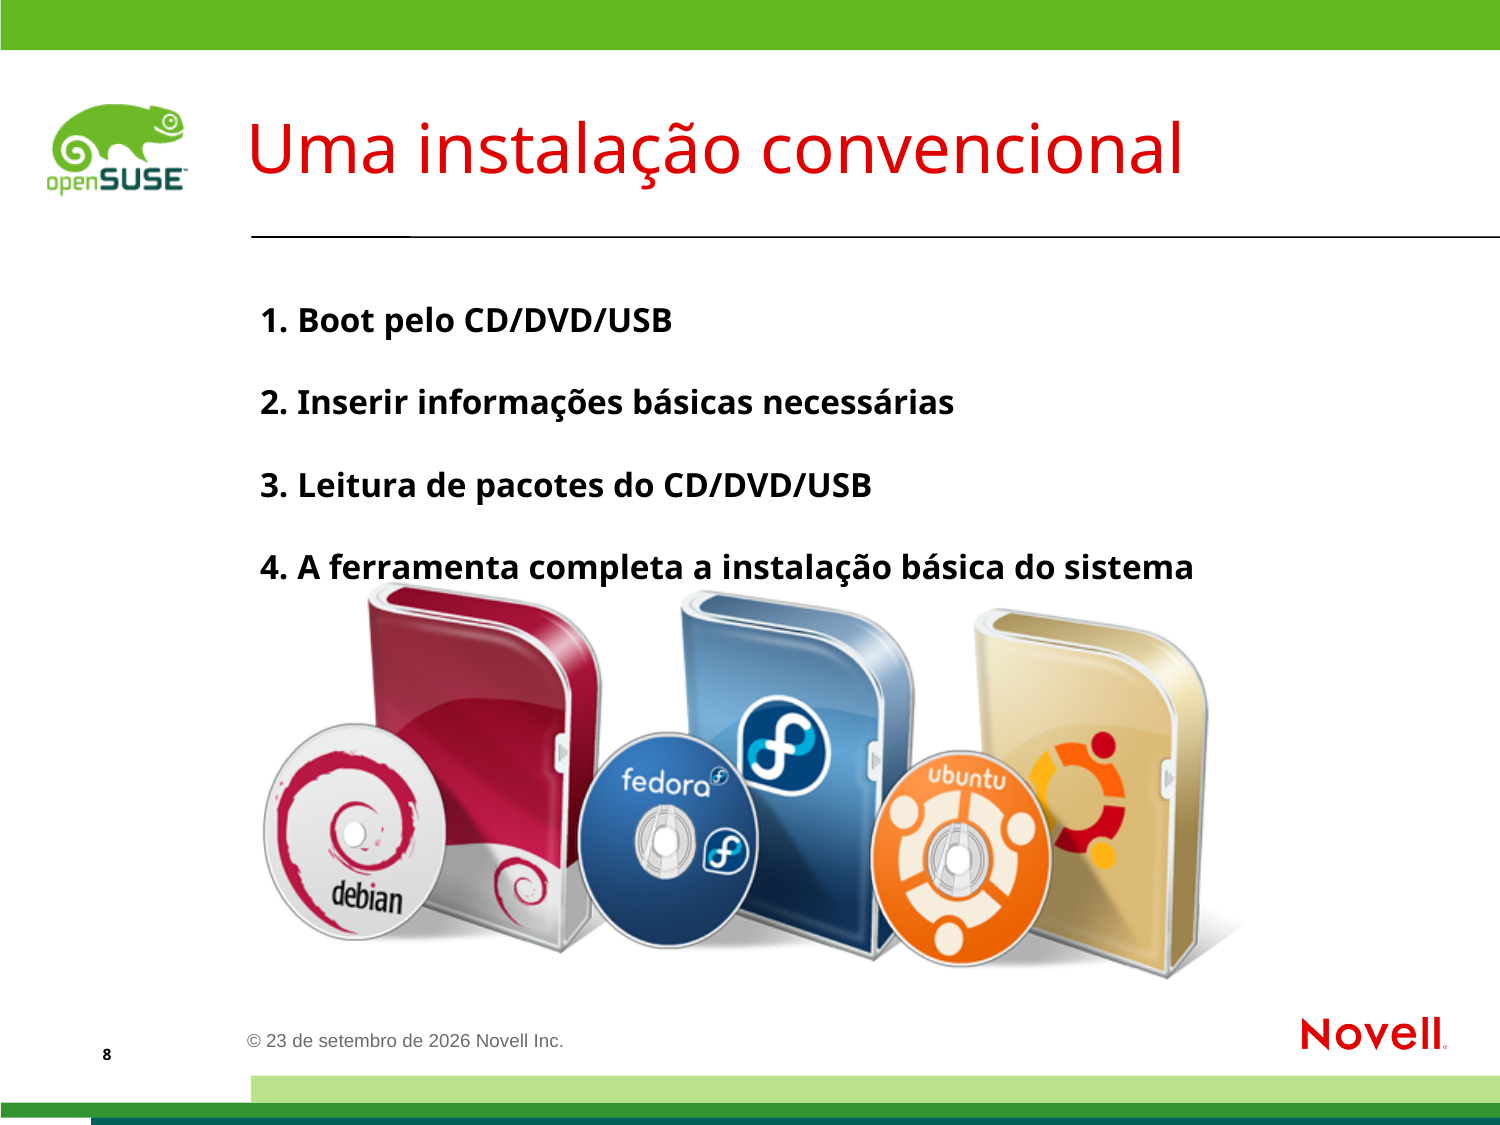

# Uma instalação convencional
 Boot pelo CD/DVD/USB
 Inserir informações básicas necessárias
 Leitura de pacotes do CD/DVD/USB
 A ferramenta completa a instalação básica do sistema